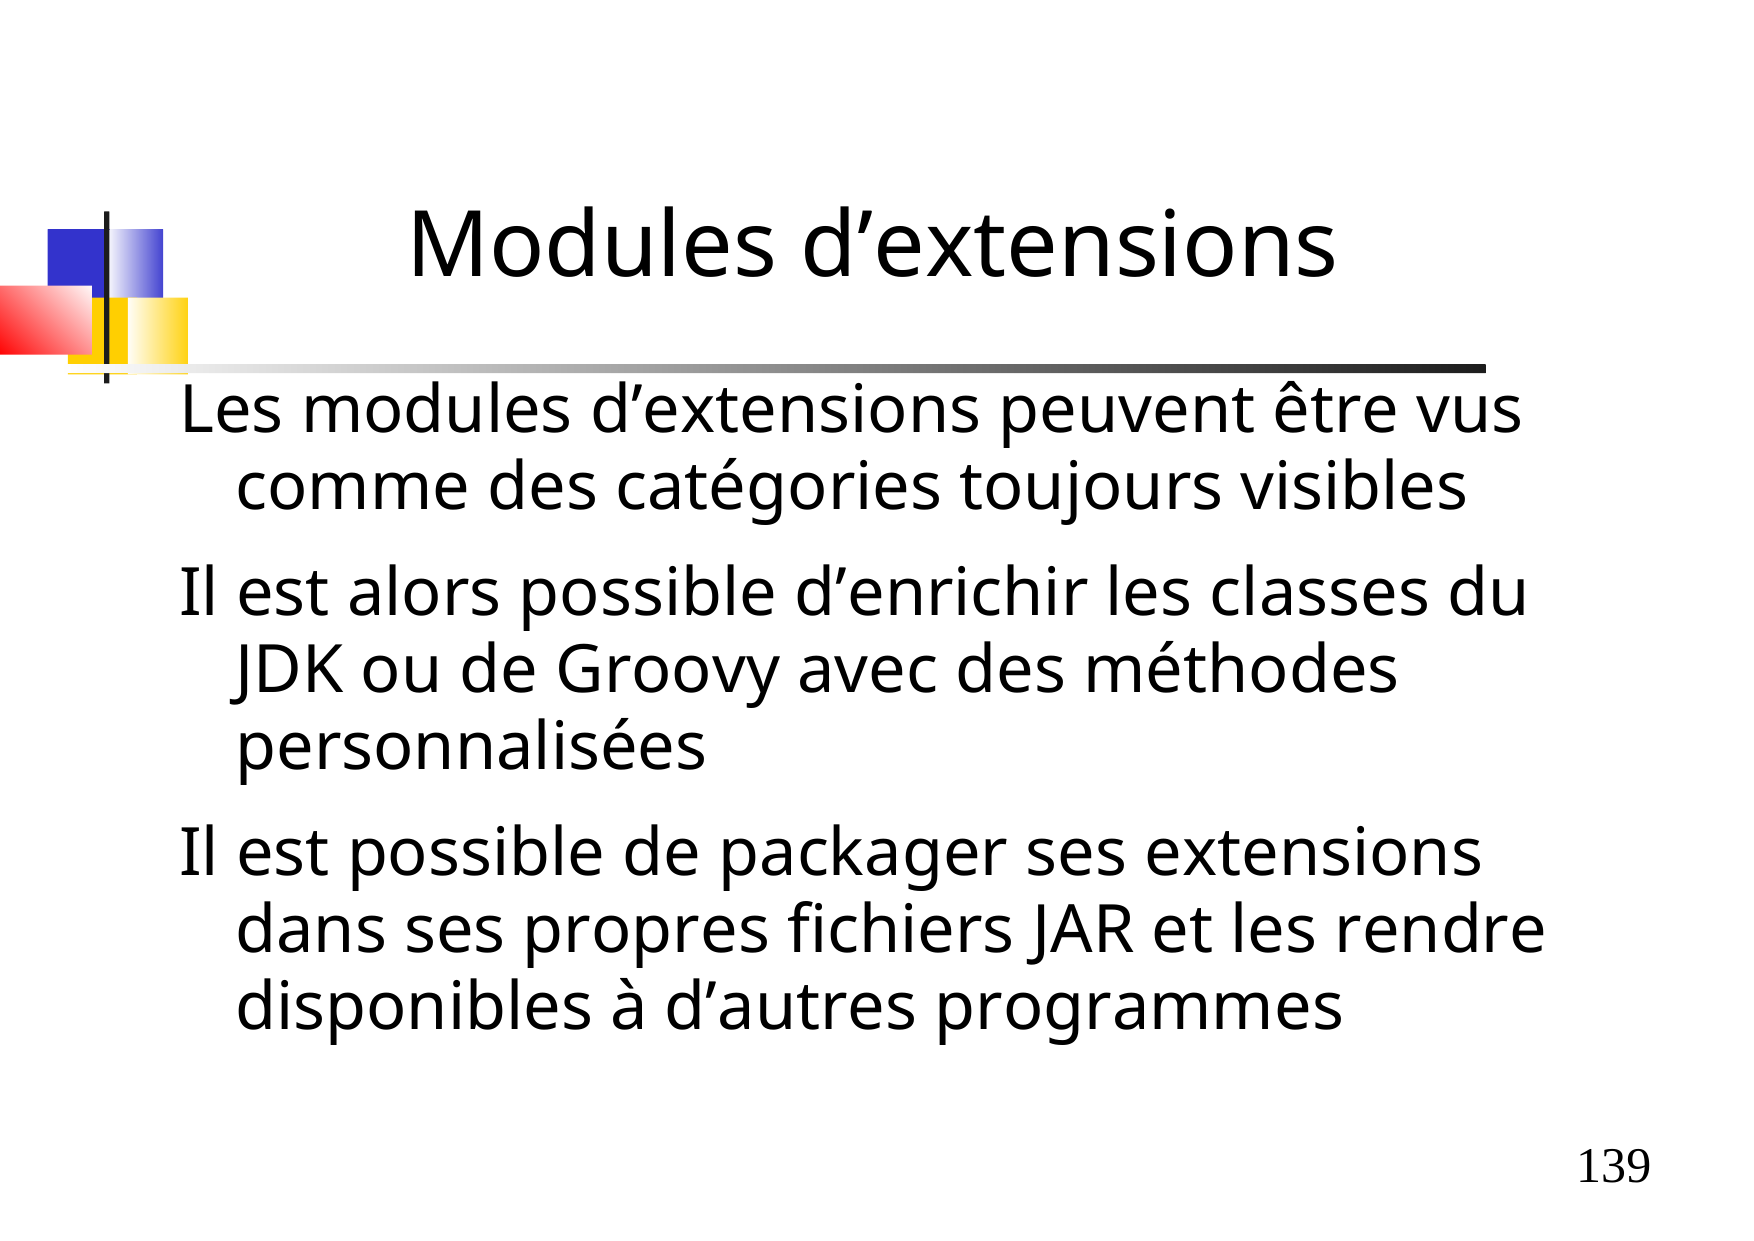

# Modules d’extensions
Les modules d’extensions peuvent être vus comme des catégories toujours visibles
Il est alors possible d’enrichir les classes du JDK ou de Groovy avec des méthodes personnalisées
Il est possible de packager ses extensions dans ses propres fichiers JAR et les rendre disponibles à d’autres programmes